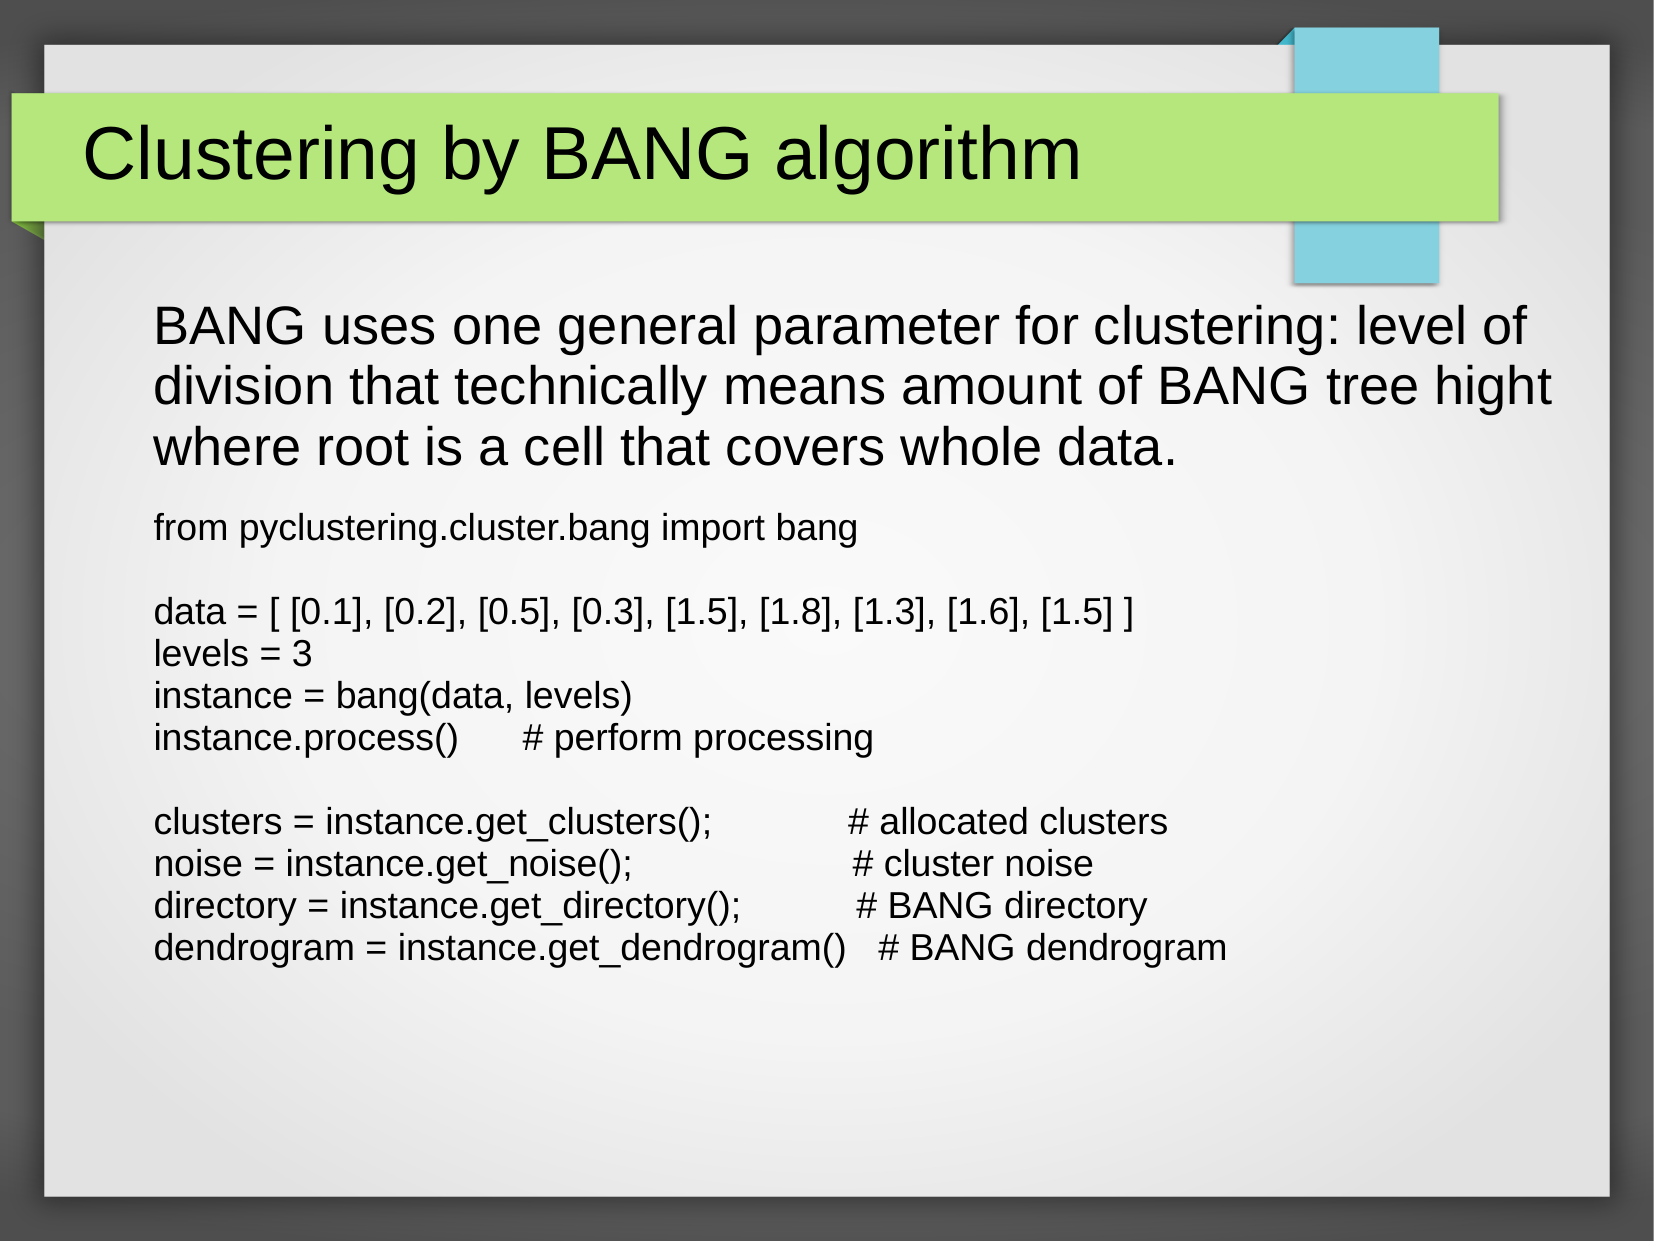

# Clustering by BANG algorithm
BANG uses one general parameter for clustering: level of division that technically means amount of BANG tree hight where root is a cell that covers whole data.
from pyclustering.cluster.bang import bang
data = [ [0.1], [0.2], [0.5], [0.3], [1.5], [1.8], [1.3], [1.6], [1.5] ]
levels = 3
instance = bang(data, levels)
instance.process()	# perform processing
clusters = instance.get_clusters(); # allocated clusters
noise = instance.get_noise(); # cluster noise
directory = instance.get_directory(); # BANG directory
dendrogram = instance.get_dendrogram() # BANG dendrogram